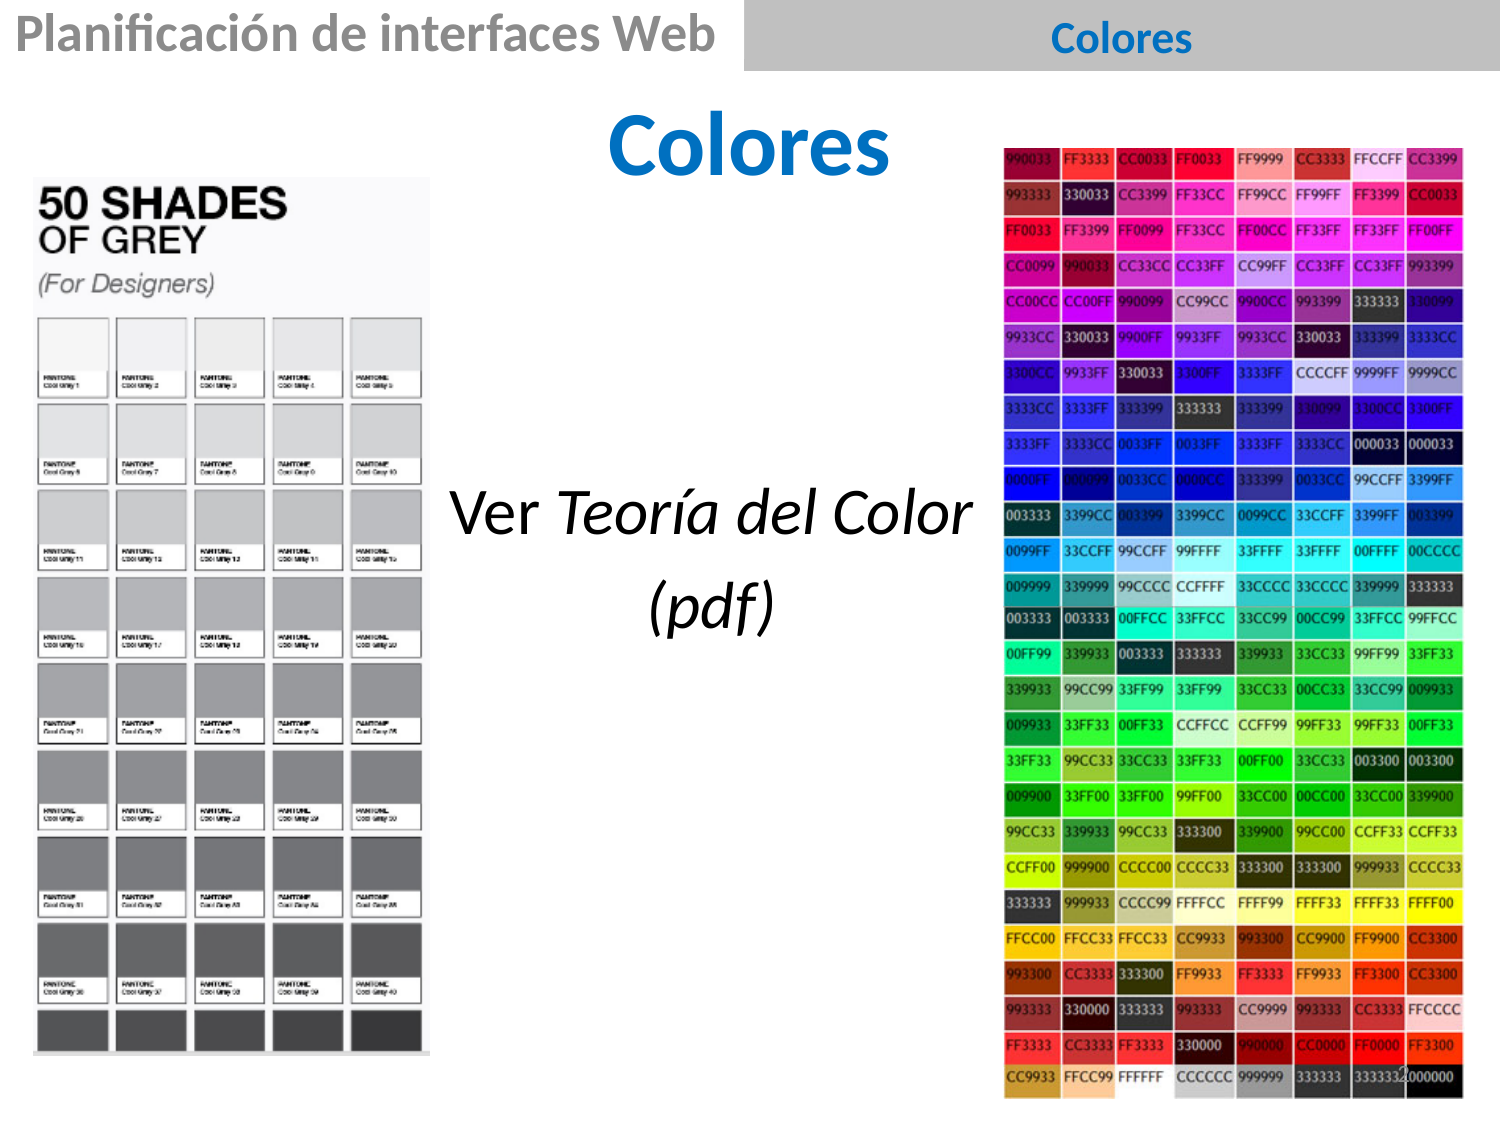

Planificación de interfaces Web
Colores
# Colores
Ver Teoría del Color
(pdf)